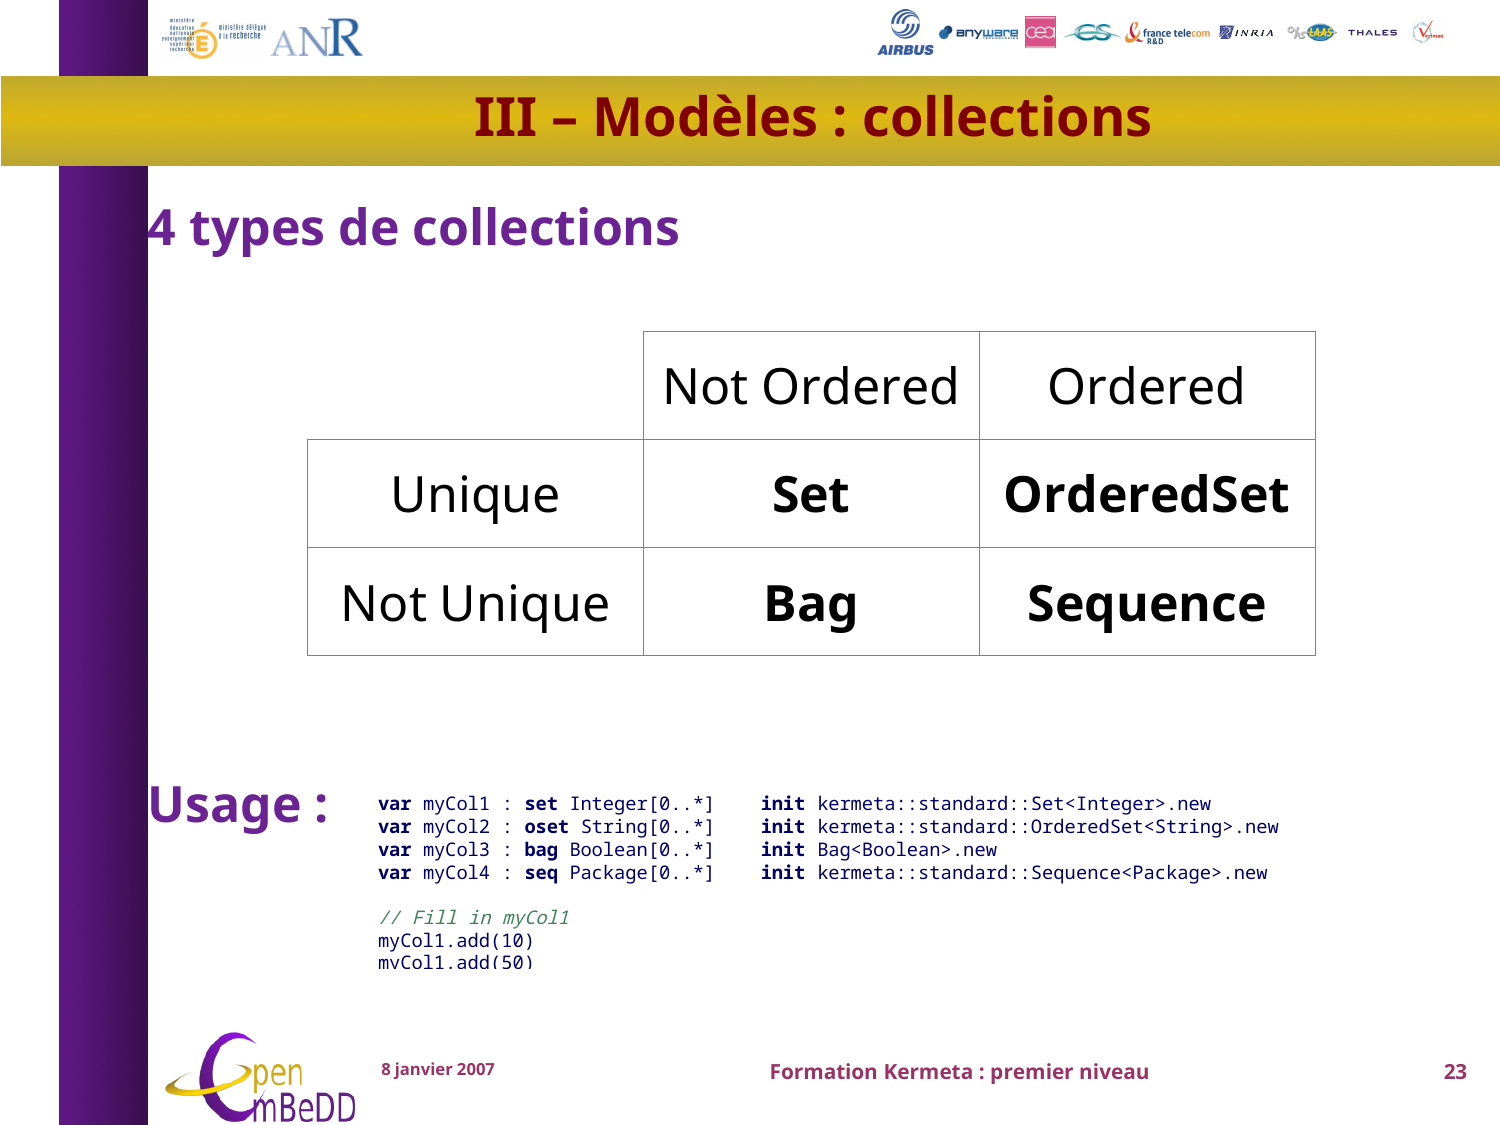

# III – Modèles : collections
4 types de collections
Usage :
Not Ordered
Ordered
Unique
Set
OrderedSet
Not Unique
Bag
Sequence
Pied de page
Pied de page fixe
23